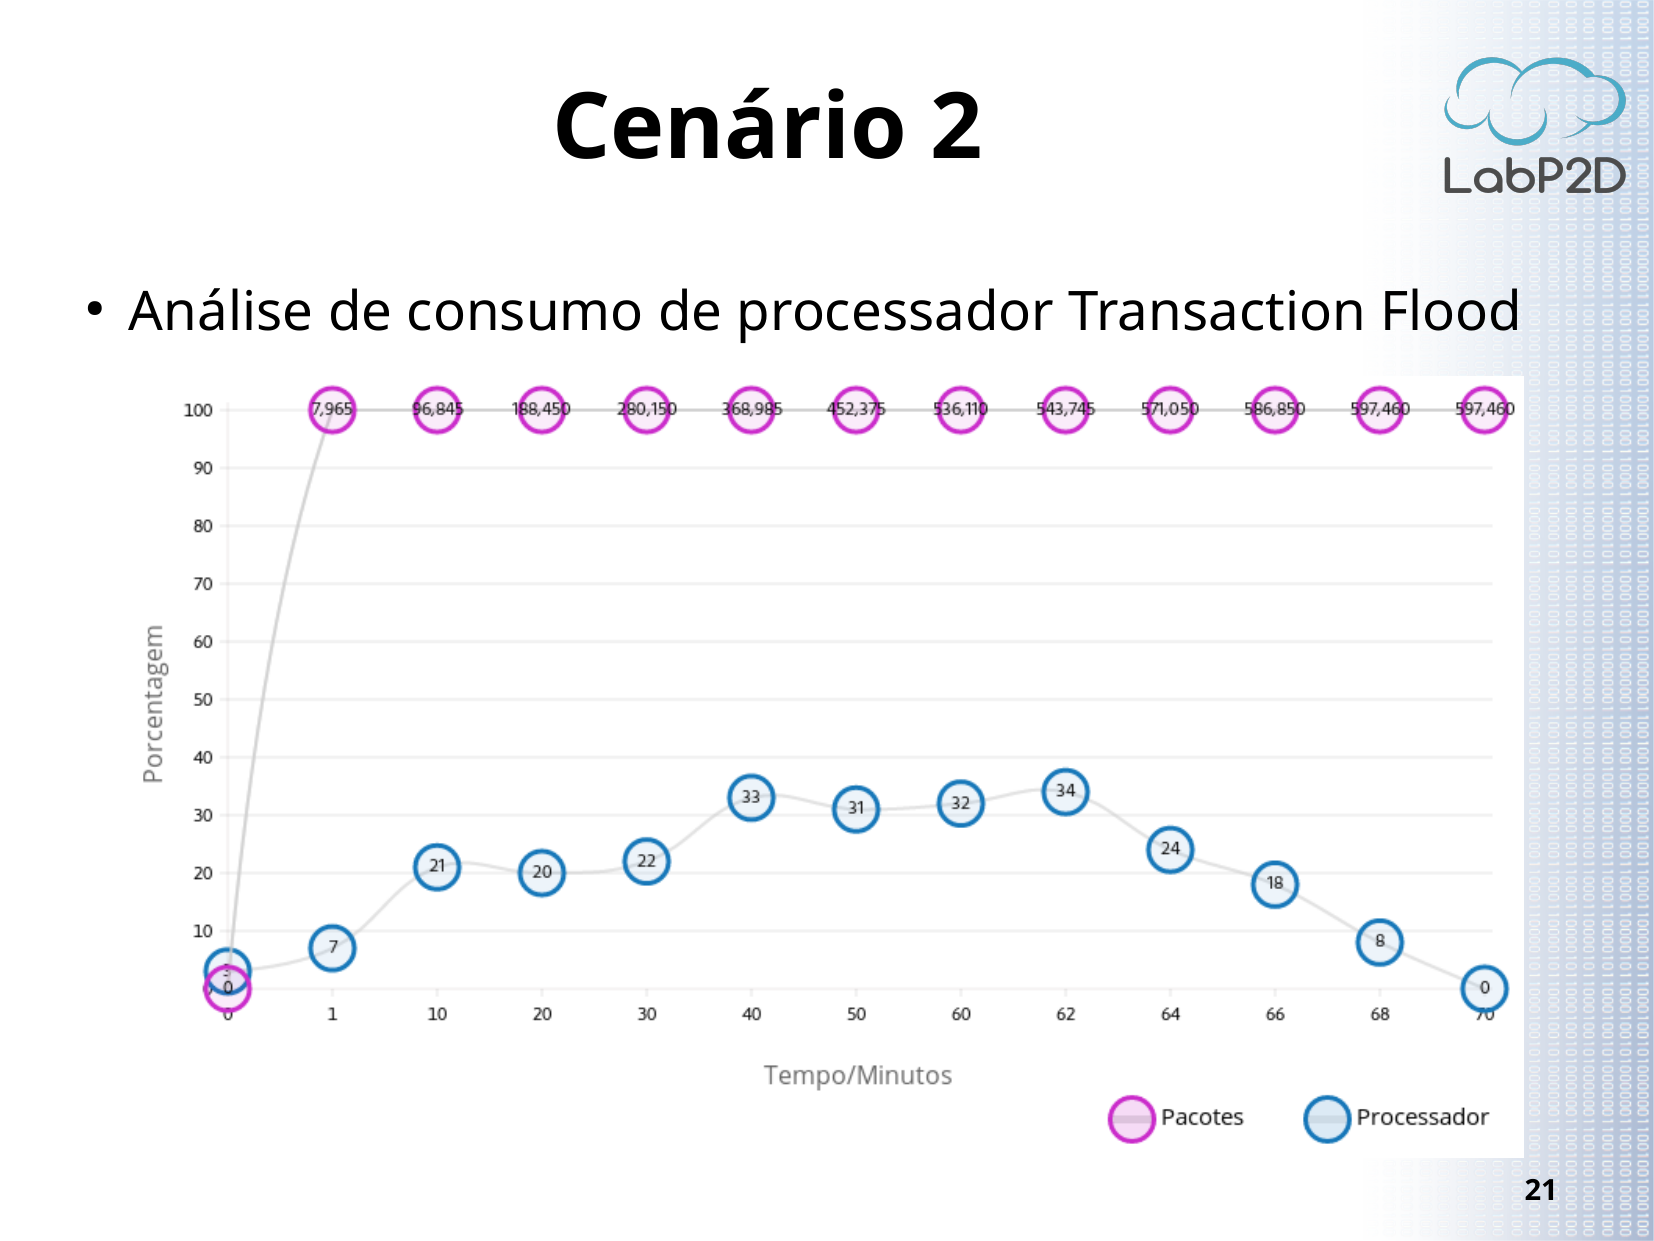

# Cenário 2
Análise de consumo de processador Transaction Flood
21